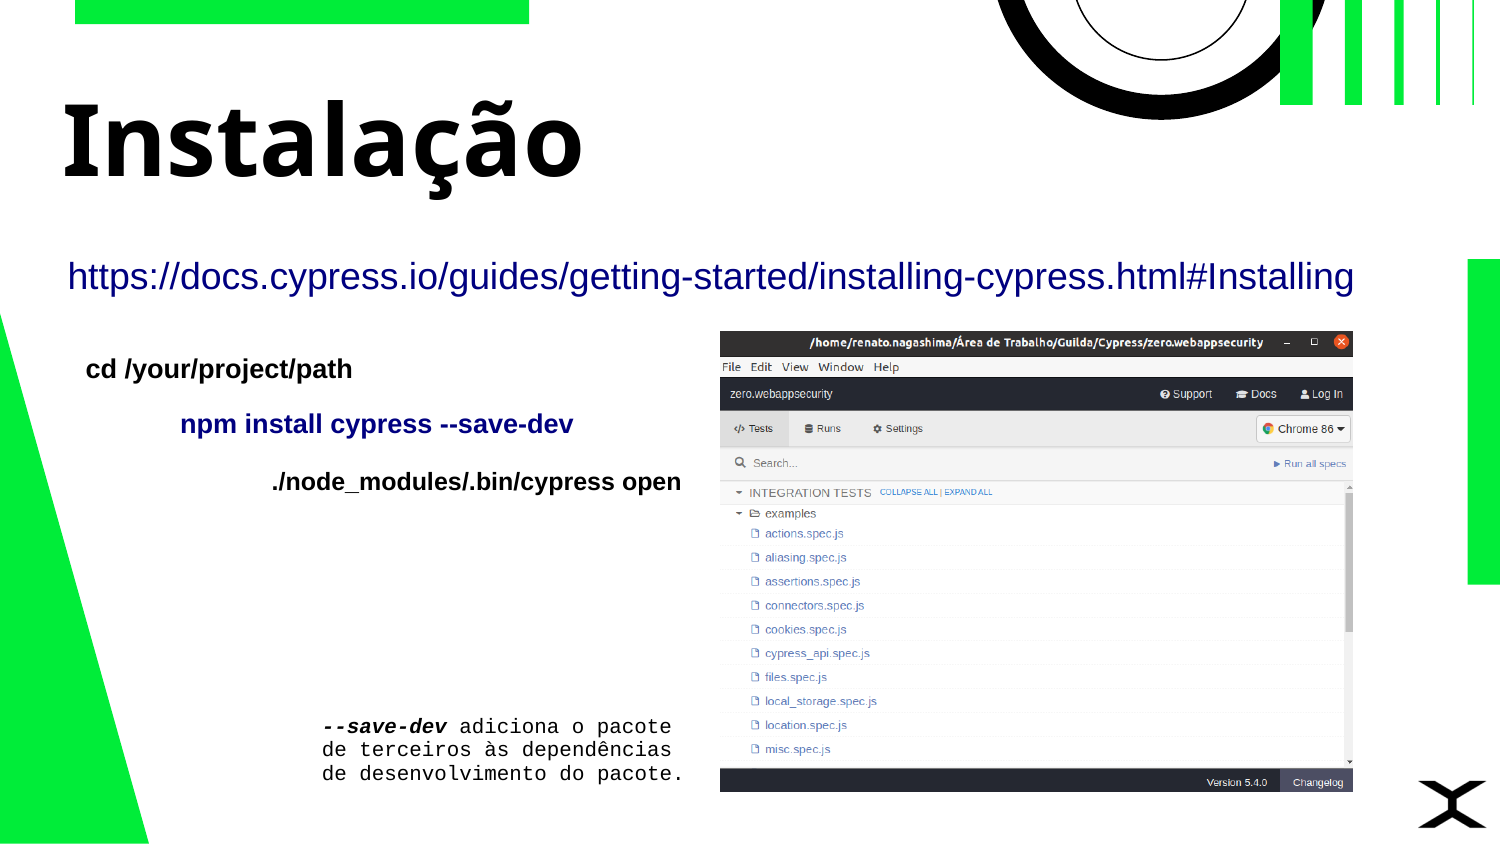

# Instalação
https://docs.cypress.io/guides/getting-started/installing-cypress.html#Installing
cd /your/project/path
npm install cypress --save-dev
./node_modules/.bin/cypress open
--save-dev adiciona o pacote de terceiros às dependências de desenvolvimento do pacote.